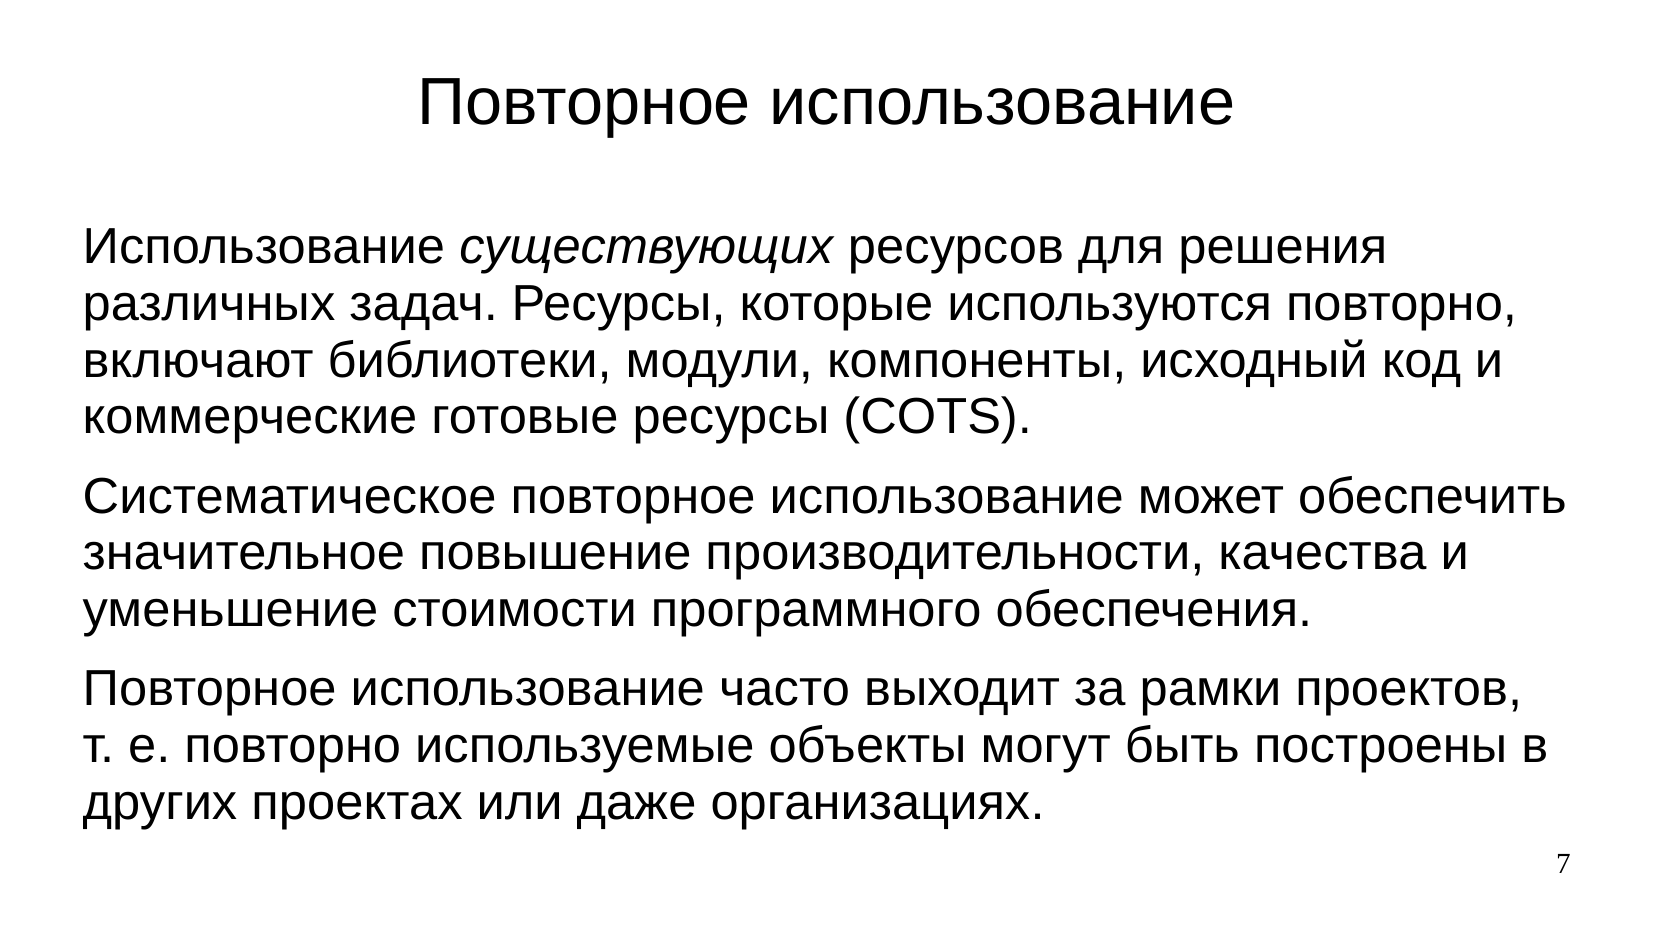

# Повторное использование
Использование существующих ресурсов для решения различных задач. Ресурсы, которые используются повторно, включают библиотеки, модули, компоненты, исходный код и коммерческие готовые ресурсы (COTS).
Систематическое повторное использование может обеспечить значительное повышение производительности, качества и уменьшение стоимости программного обеспечения.
Повторное использование часто выходит за рамки проектов, т. е. повторно используемые объекты могут быть построены в других проектах или даже организациях.
7